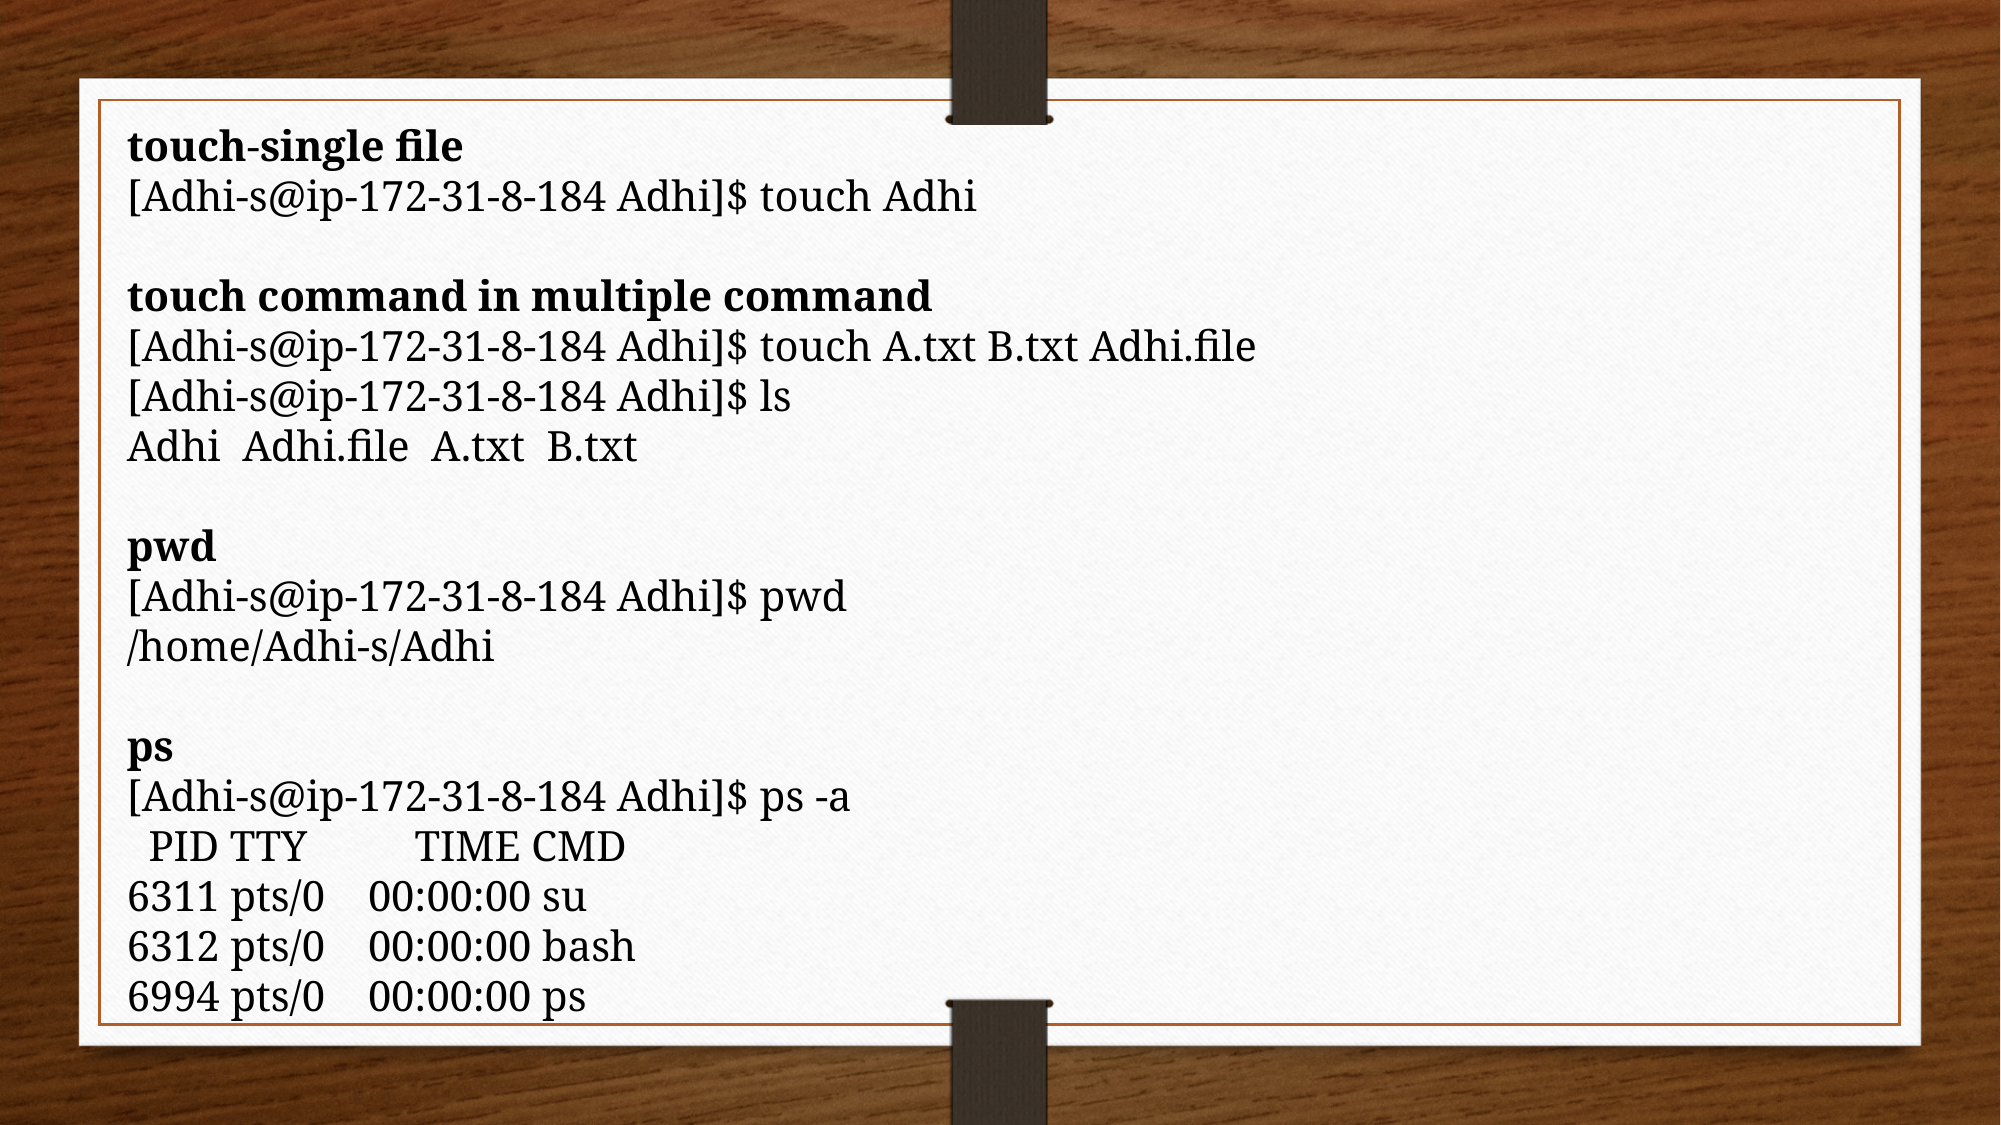

touch-single file
[Adhi-s@ip-172-31-8-184 Adhi]$ touch Adhi
touch command in multiple command
[Adhi-s@ip-172-31-8-184 Adhi]$ touch A.txt B.txt Adhi.file
[Adhi-s@ip-172-31-8-184 Adhi]$ ls
Adhi  Adhi.file  A.txt  B.txt
pwd
[Adhi-s@ip-172-31-8-184 Adhi]$ pwd
/home/Adhi-s/Adhi
ps
[Adhi-s@ip-172-31-8-184 Adhi]$ ps -a
  PID TTY          TIME CMD
6311 pts/0    00:00:00 su
6312 pts/0    00:00:00 bash
6994 pts/0    00:00:00 ps